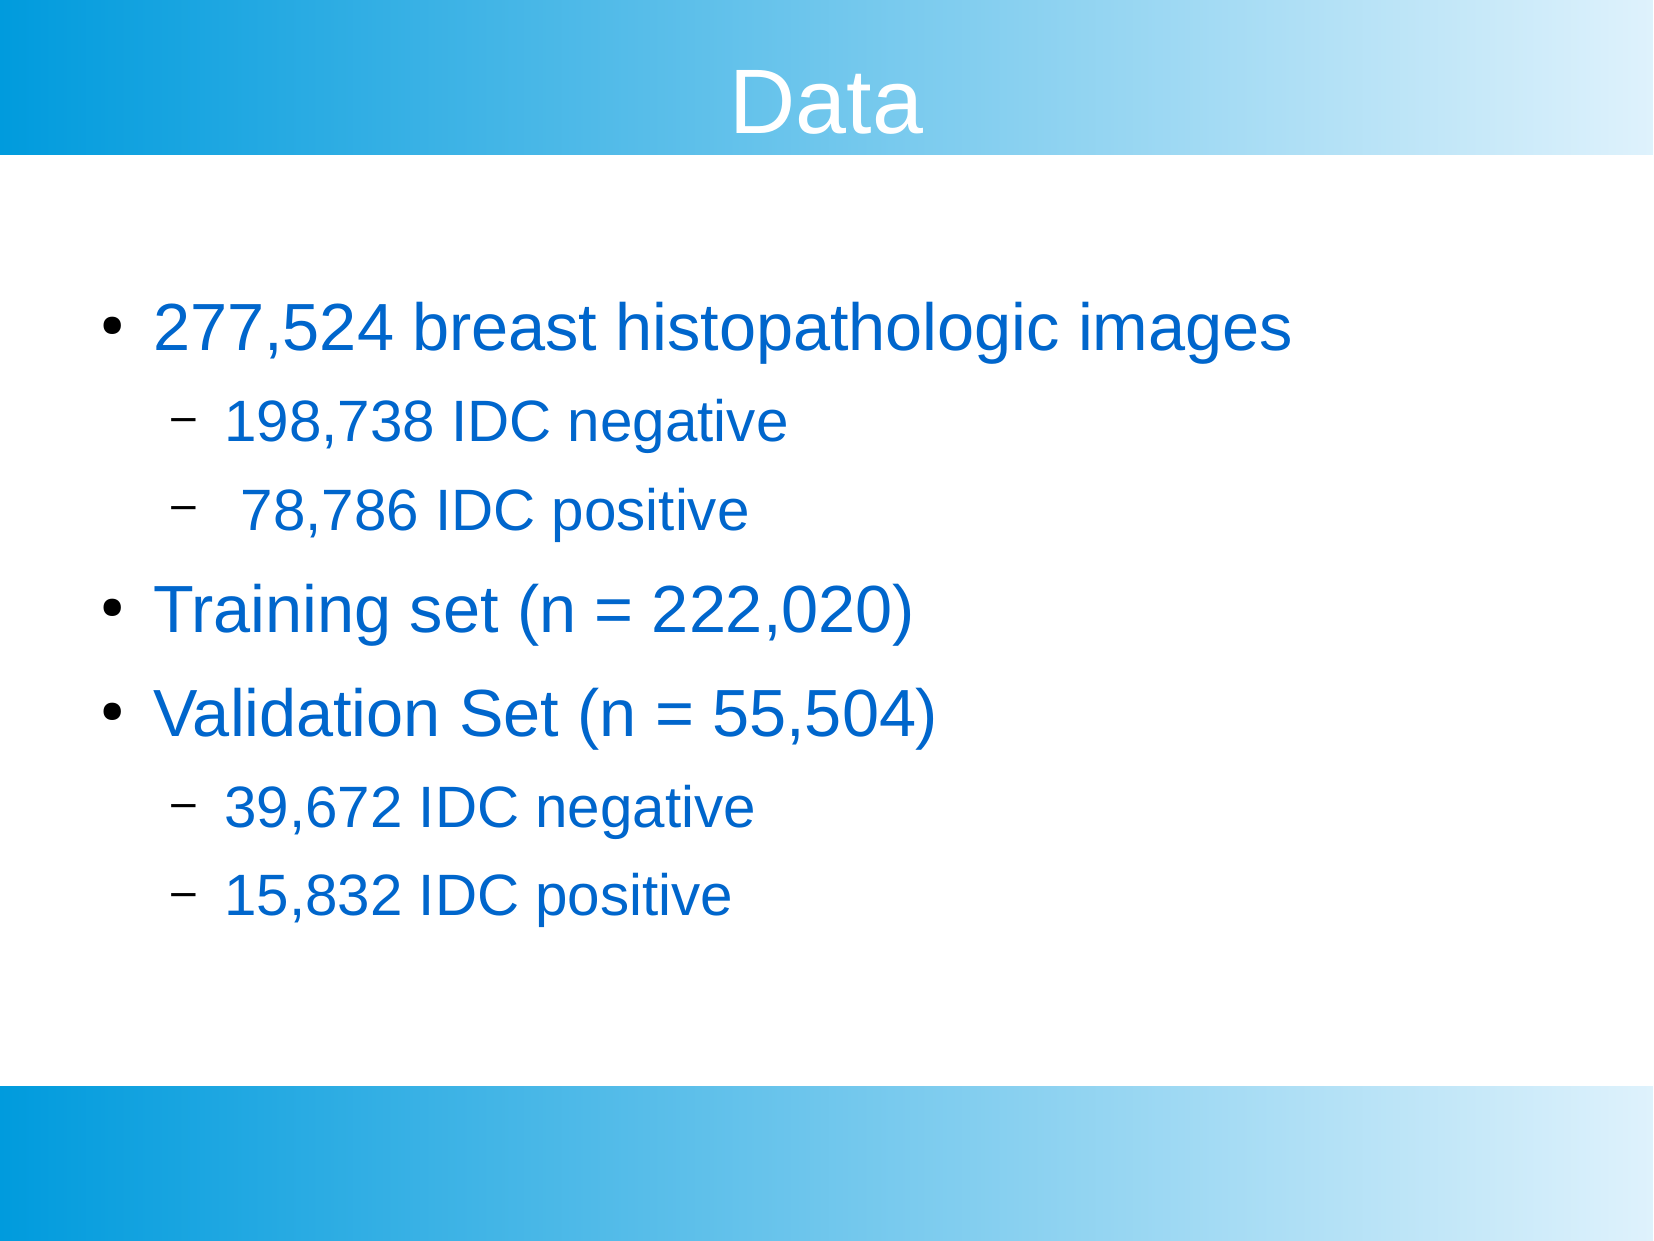

# Data
277,524 breast histopathologic images
198,738 IDC negative
 78,786 IDC positive
Training set (n = 222,020)
Validation Set (n = 55,504)
39,672 IDC negative
15,832 IDC positive